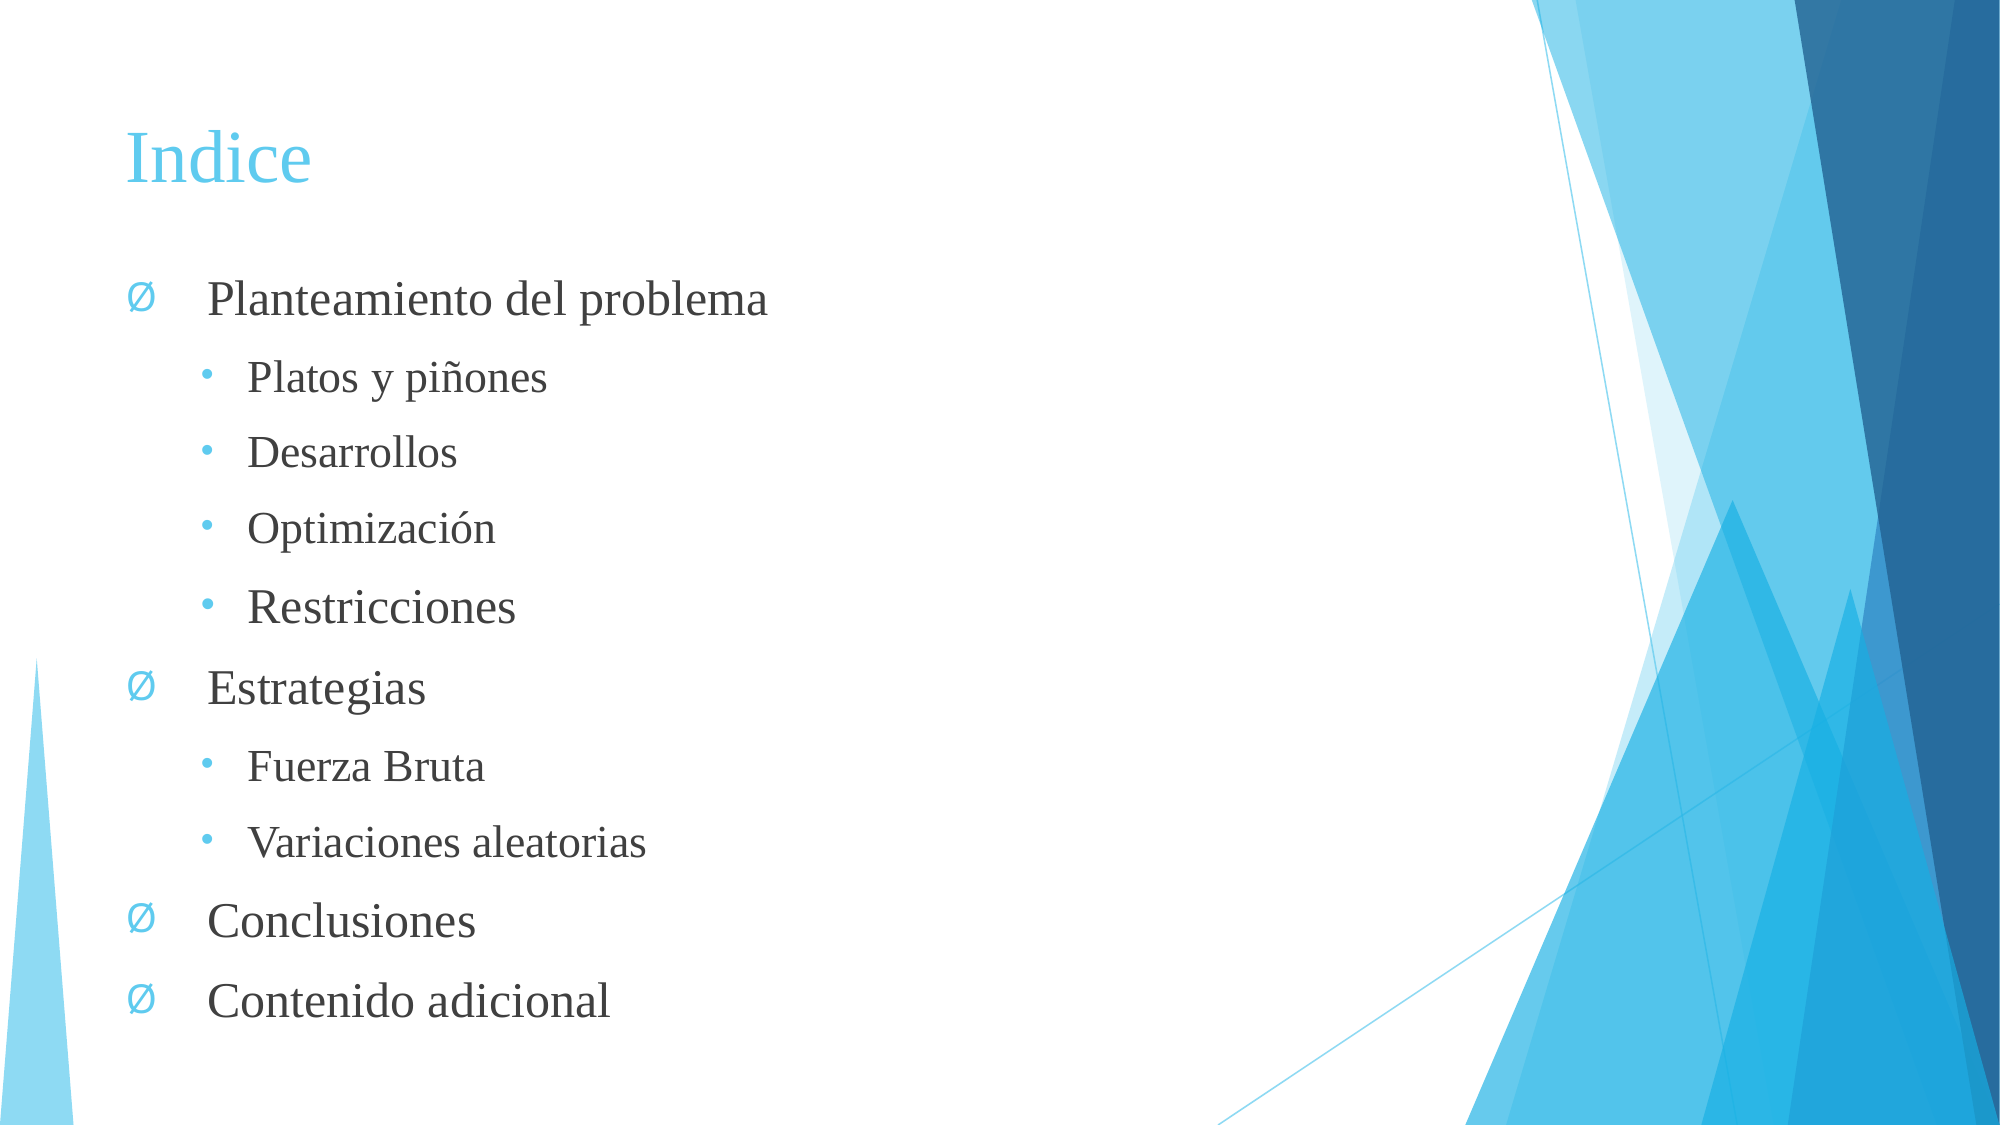

# Indice
 Planteamiento del problema
Platos y piñones
Desarrollos
Optimización
Restricciones
 Estrategias
Fuerza Bruta
Variaciones aleatorias
 Conclusiones
 Contenido adicional